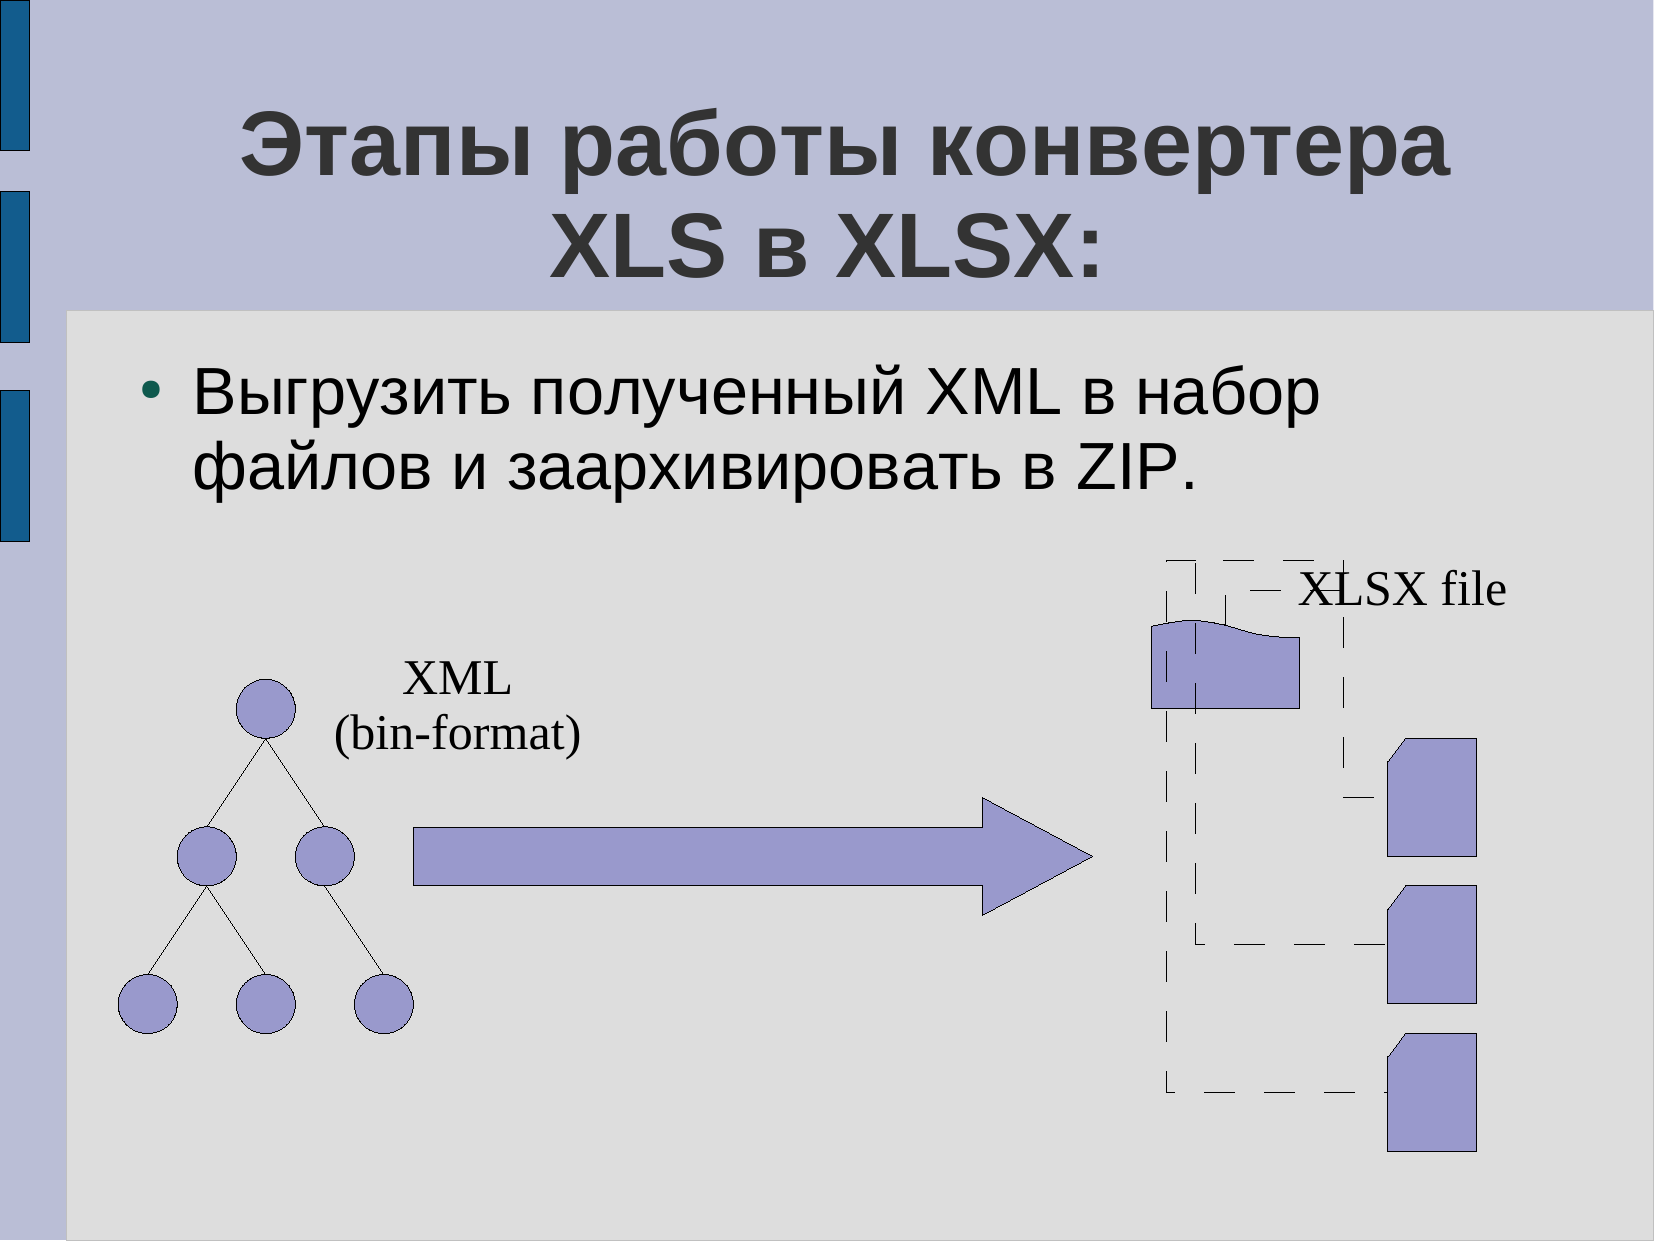

# Этапы работы конвертера XLS в XLSX:
Выгрузить полученный XML в набор файлов и заархивировать в ZIP.
XLSX file
XML
(bin-format)